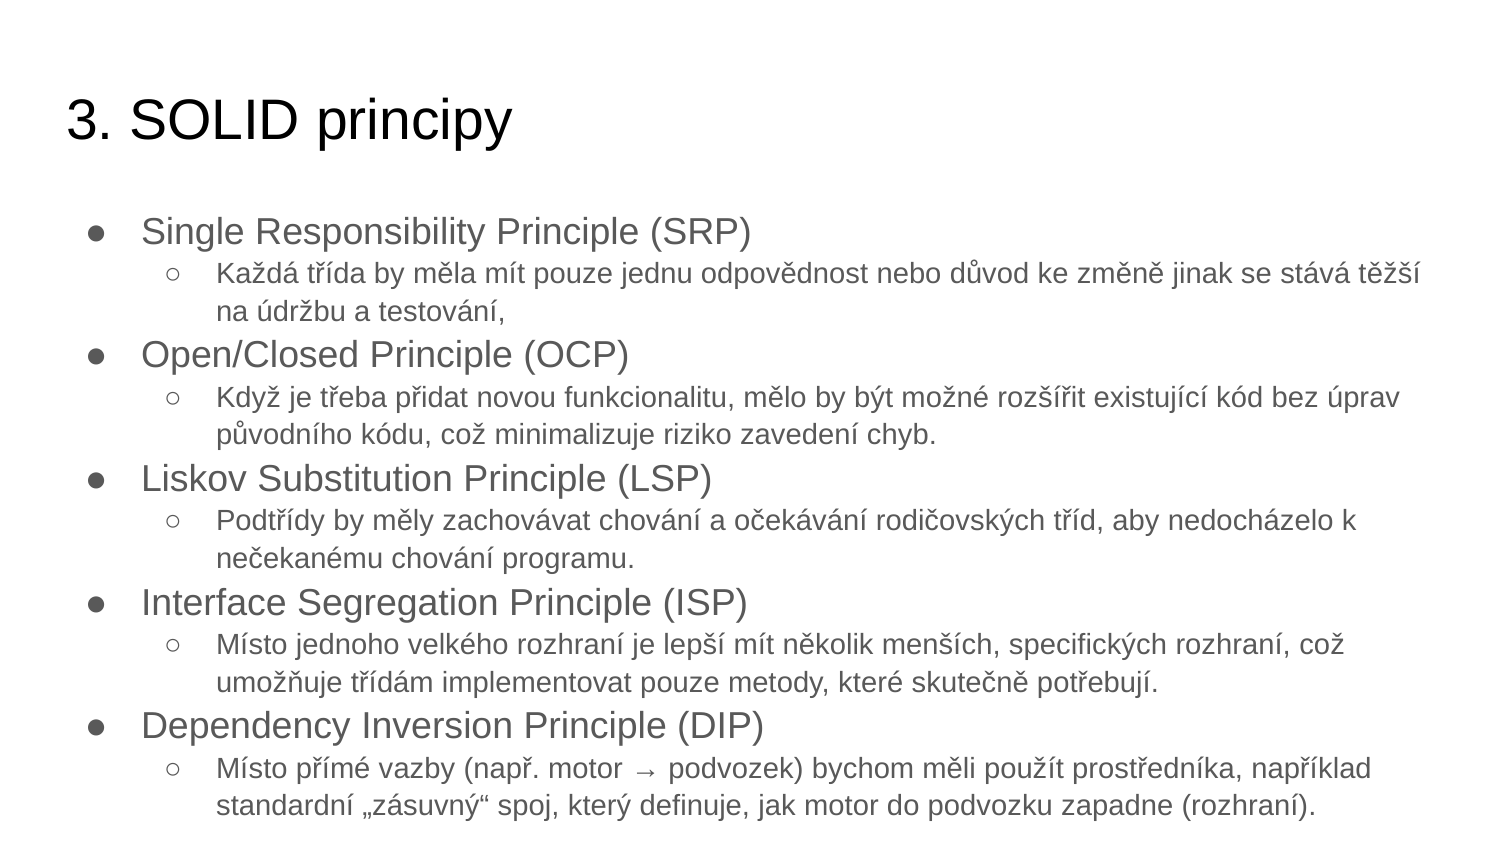

# 3. SOLID principy
Single Responsibility Principle (SRP)
Každá třída by měla mít pouze jednu odpovědnost nebo důvod ke změně jinak se stává těžší na údržbu a testování,
Open/Closed Principle (OCP)
Když je třeba přidat novou funkcionalitu, mělo by být možné rozšířit existující kód bez úprav původního kódu, což minimalizuje riziko zavedení chyb.
Liskov Substitution Principle (LSP)
Podtřídy by měly zachovávat chování a očekávání rodičovských tříd, aby nedocházelo k nečekanému chování programu.
Interface Segregation Principle (ISP)
Místo jednoho velkého rozhraní je lepší mít několik menších, specifických rozhraní, což umožňuje třídám implementovat pouze metody, které skutečně potřebují.
Dependency Inversion Principle (DIP)
Místo přímé vazby (např. motor → podvozek) bychom měli použít prostředníka, například standardní „zásuvný“ spoj, který definuje, jak motor do podvozku zapadne (rozhraní).